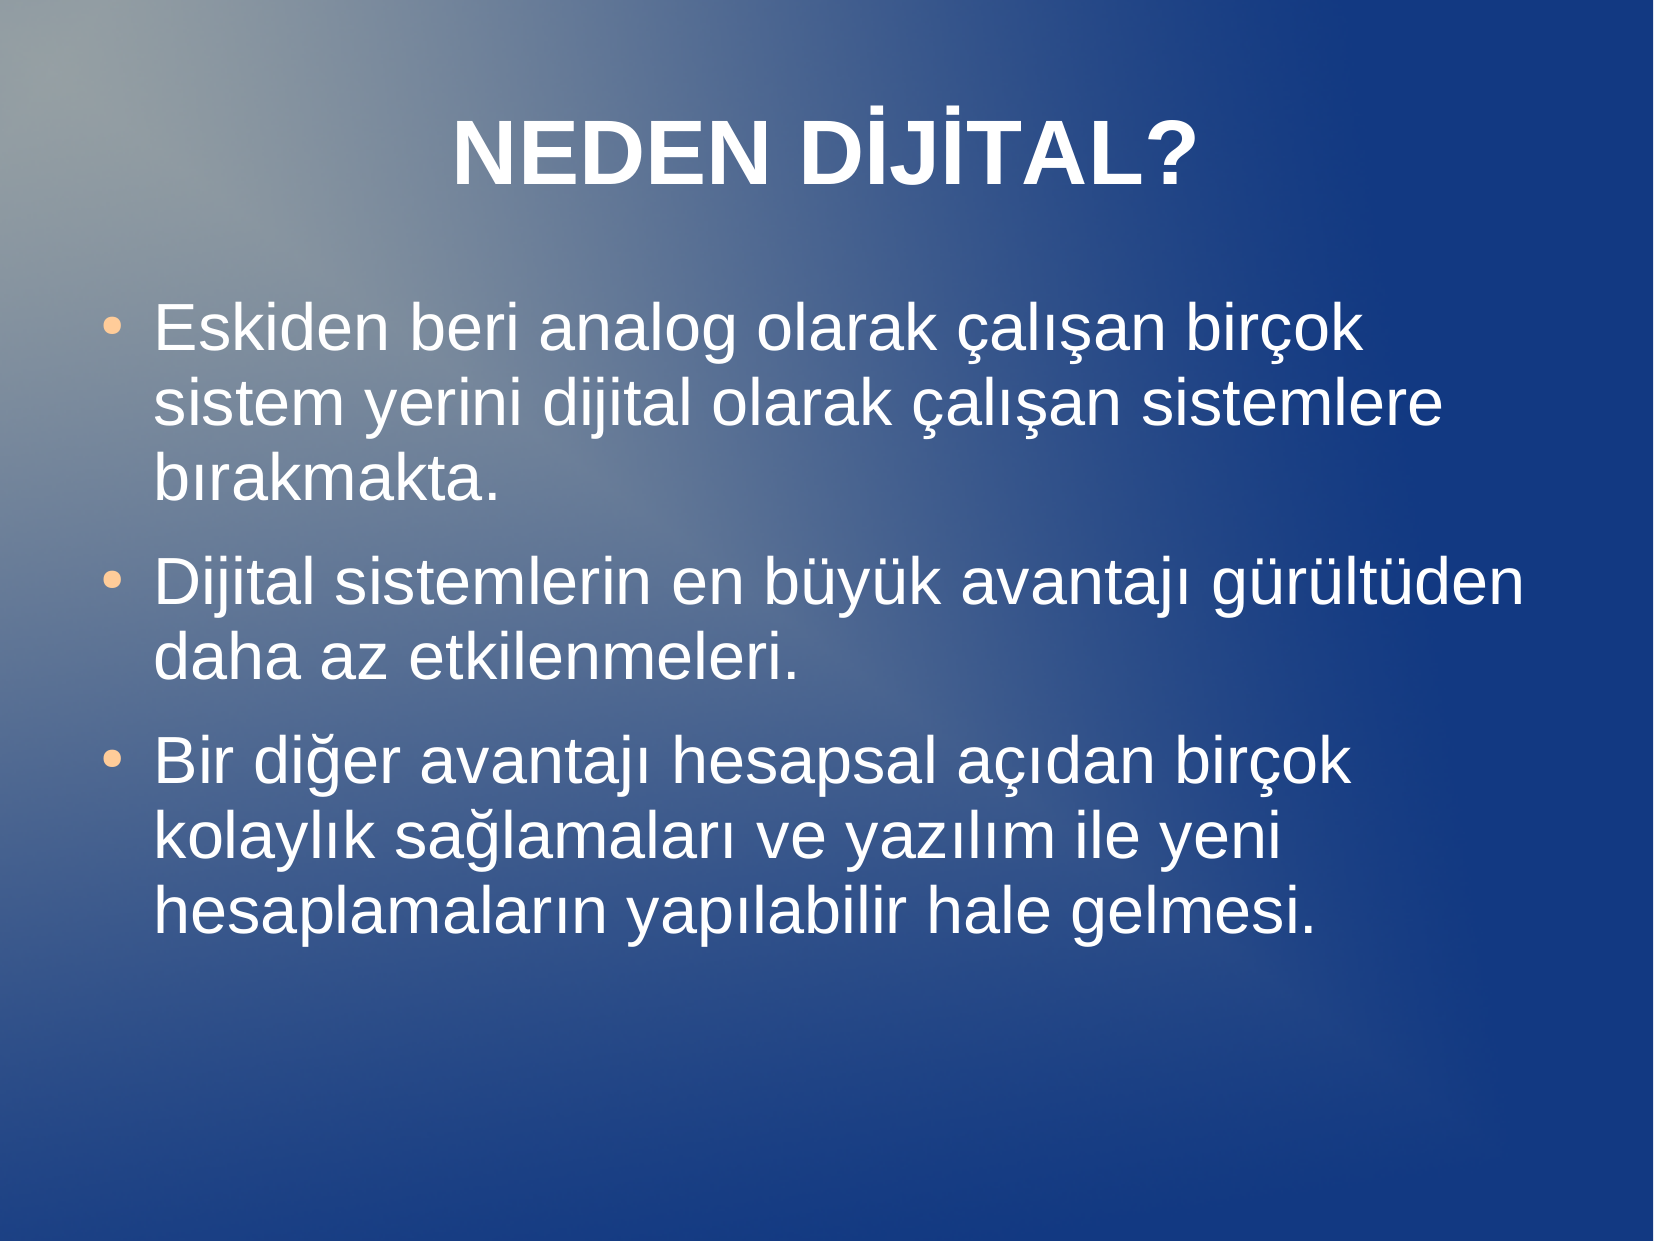

# NEDEN DİJİTAL?
Eskiden beri analog olarak çalışan birçok sistem yerini dijital olarak çalışan sistemlere bırakmakta.
Dijital sistemlerin en büyük avantajı gürültüden daha az etkilenmeleri.
Bir diğer avantajı hesapsal açıdan birçok kolaylık sağlamaları ve yazılım ile yeni hesaplamaların yapılabilir hale gelmesi.